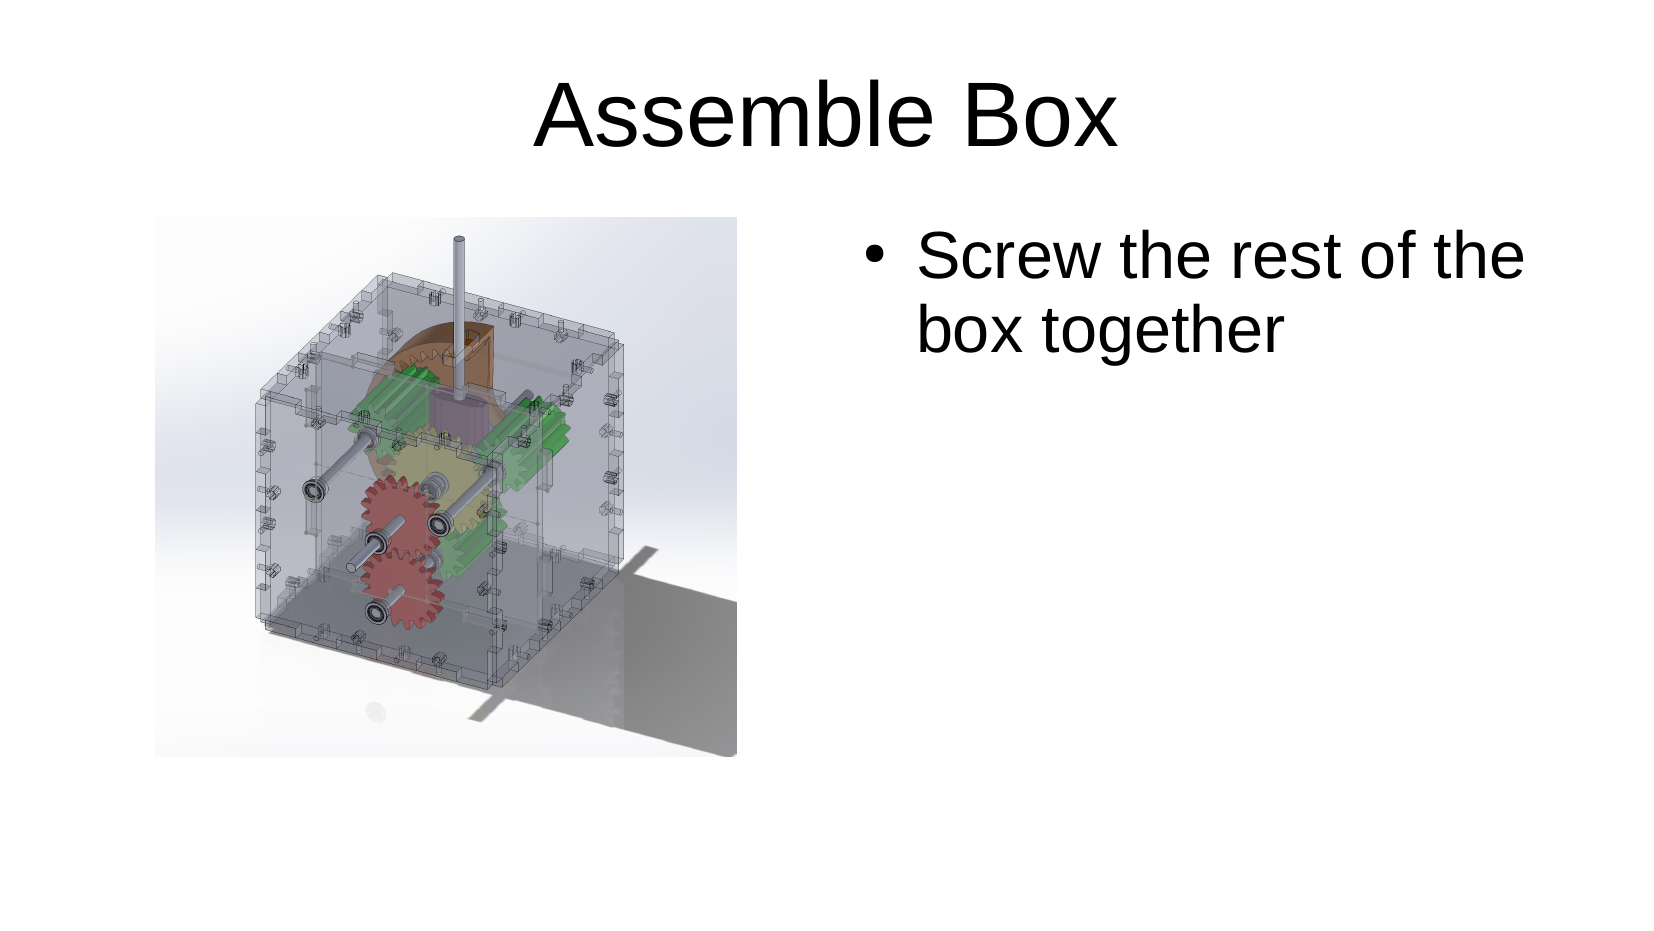

# Assemble Box
Screw the rest of the box together